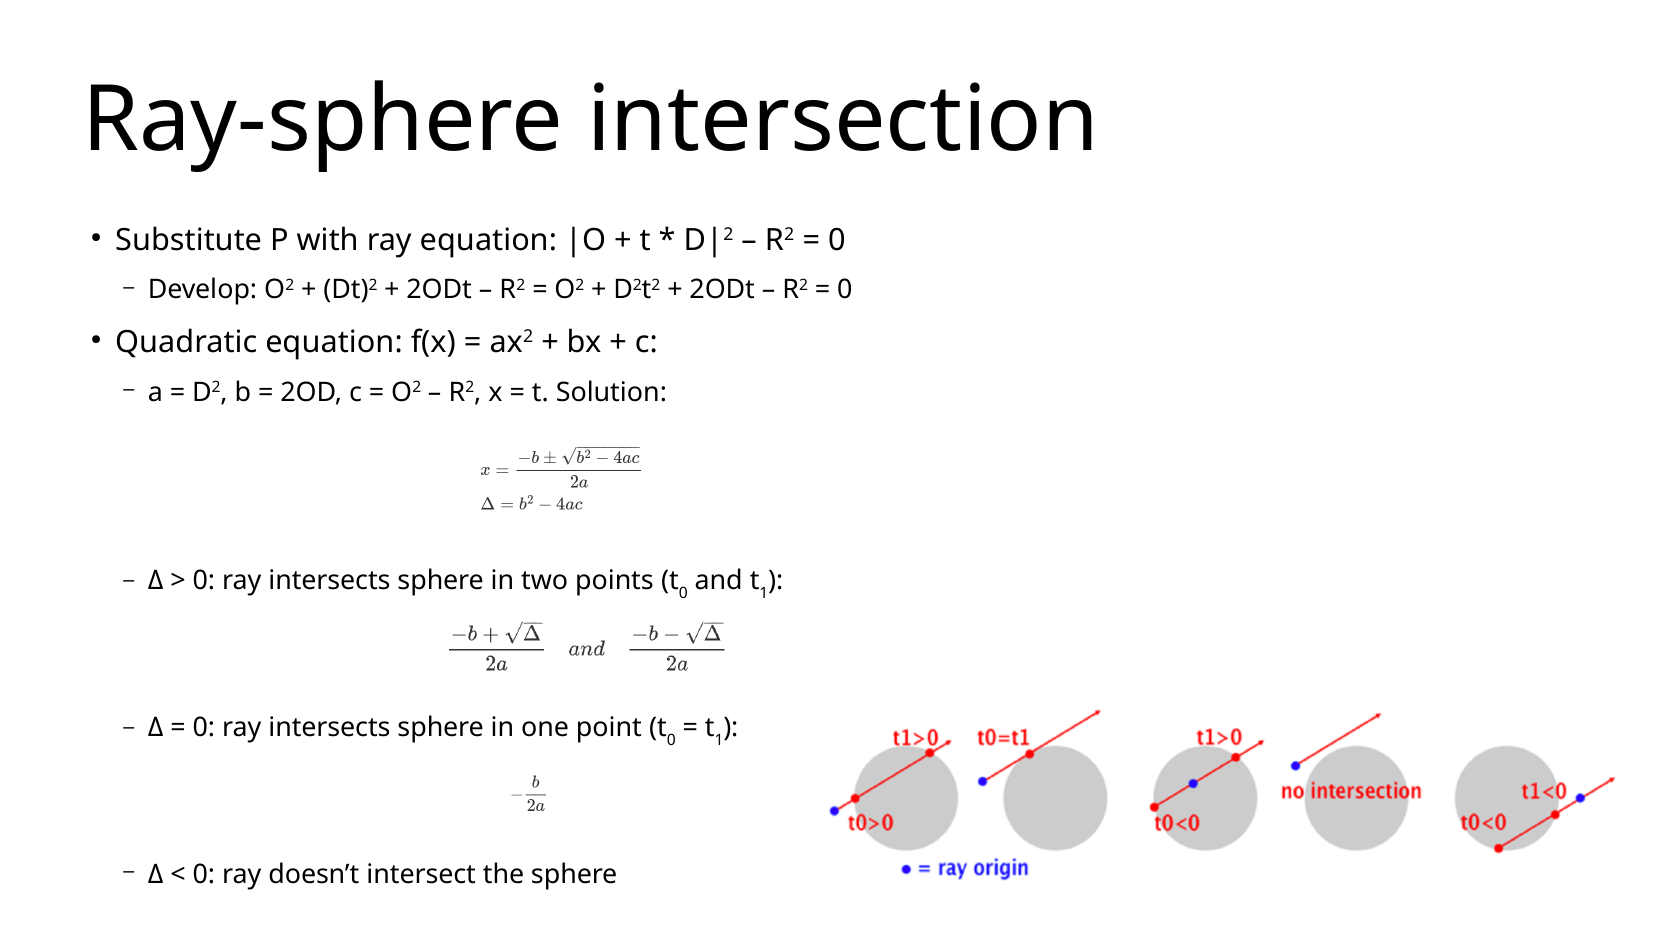

# Ray-sphere intersection
Substitute P with ray equation: |O + t * D|2 – R2 = 0
Develop: O2 + (Dt)2 + 2ODt – R2 = O2 + D2t2 + 2ODt – R2 = 0
Quadratic equation: f(x) = ax2 + bx + c:
a = D2, b = 2OD, c = O2 – R2, x = t. Solution:
Δ > 0: ray intersects sphere in two points (t0 and t1):
Δ = 0: ray intersects sphere in one point (t0 = t1):
Δ < 0: ray doesn’t intersect the sphere